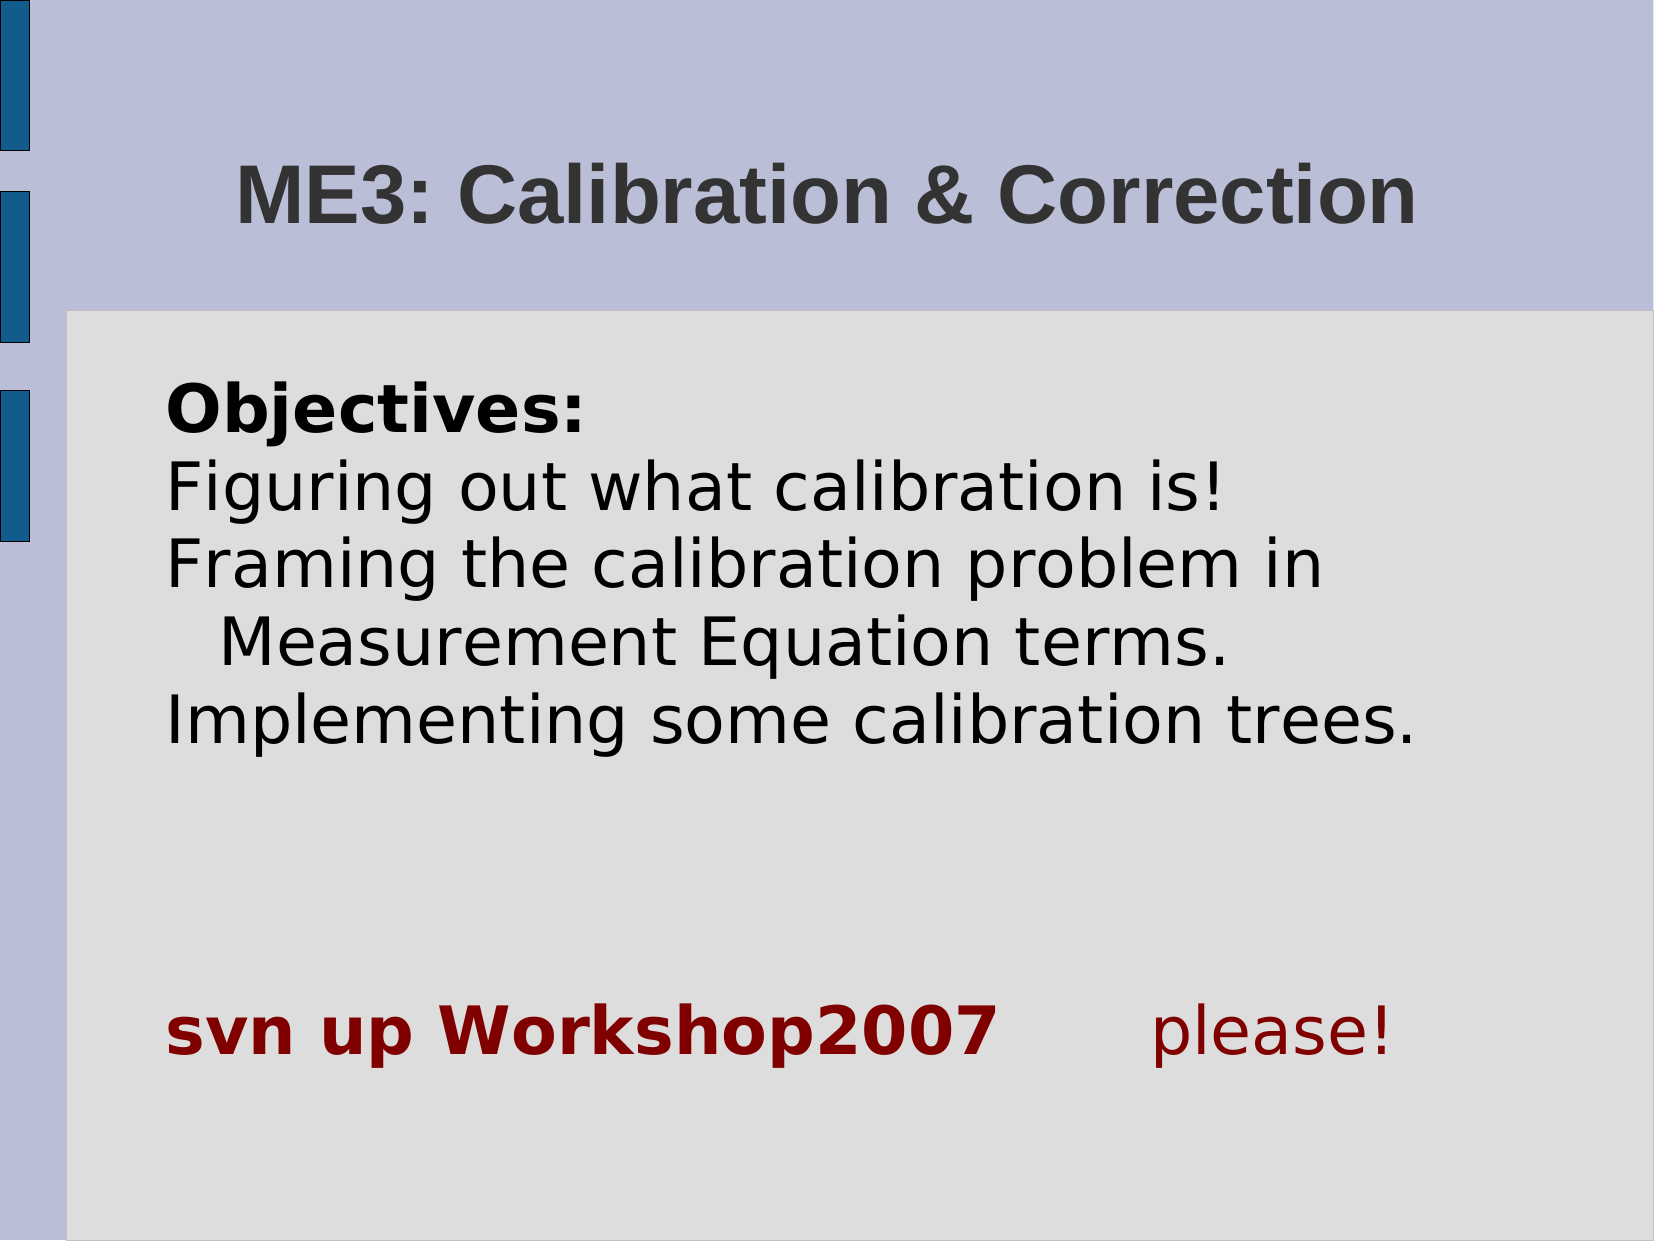

# ME3: Calibration & Correction
Objectives:
Figuring out what calibration is!
Framing the calibration problem in Measurement Equation terms.
Implementing some calibration trees.
svn up Workshop2007 please!